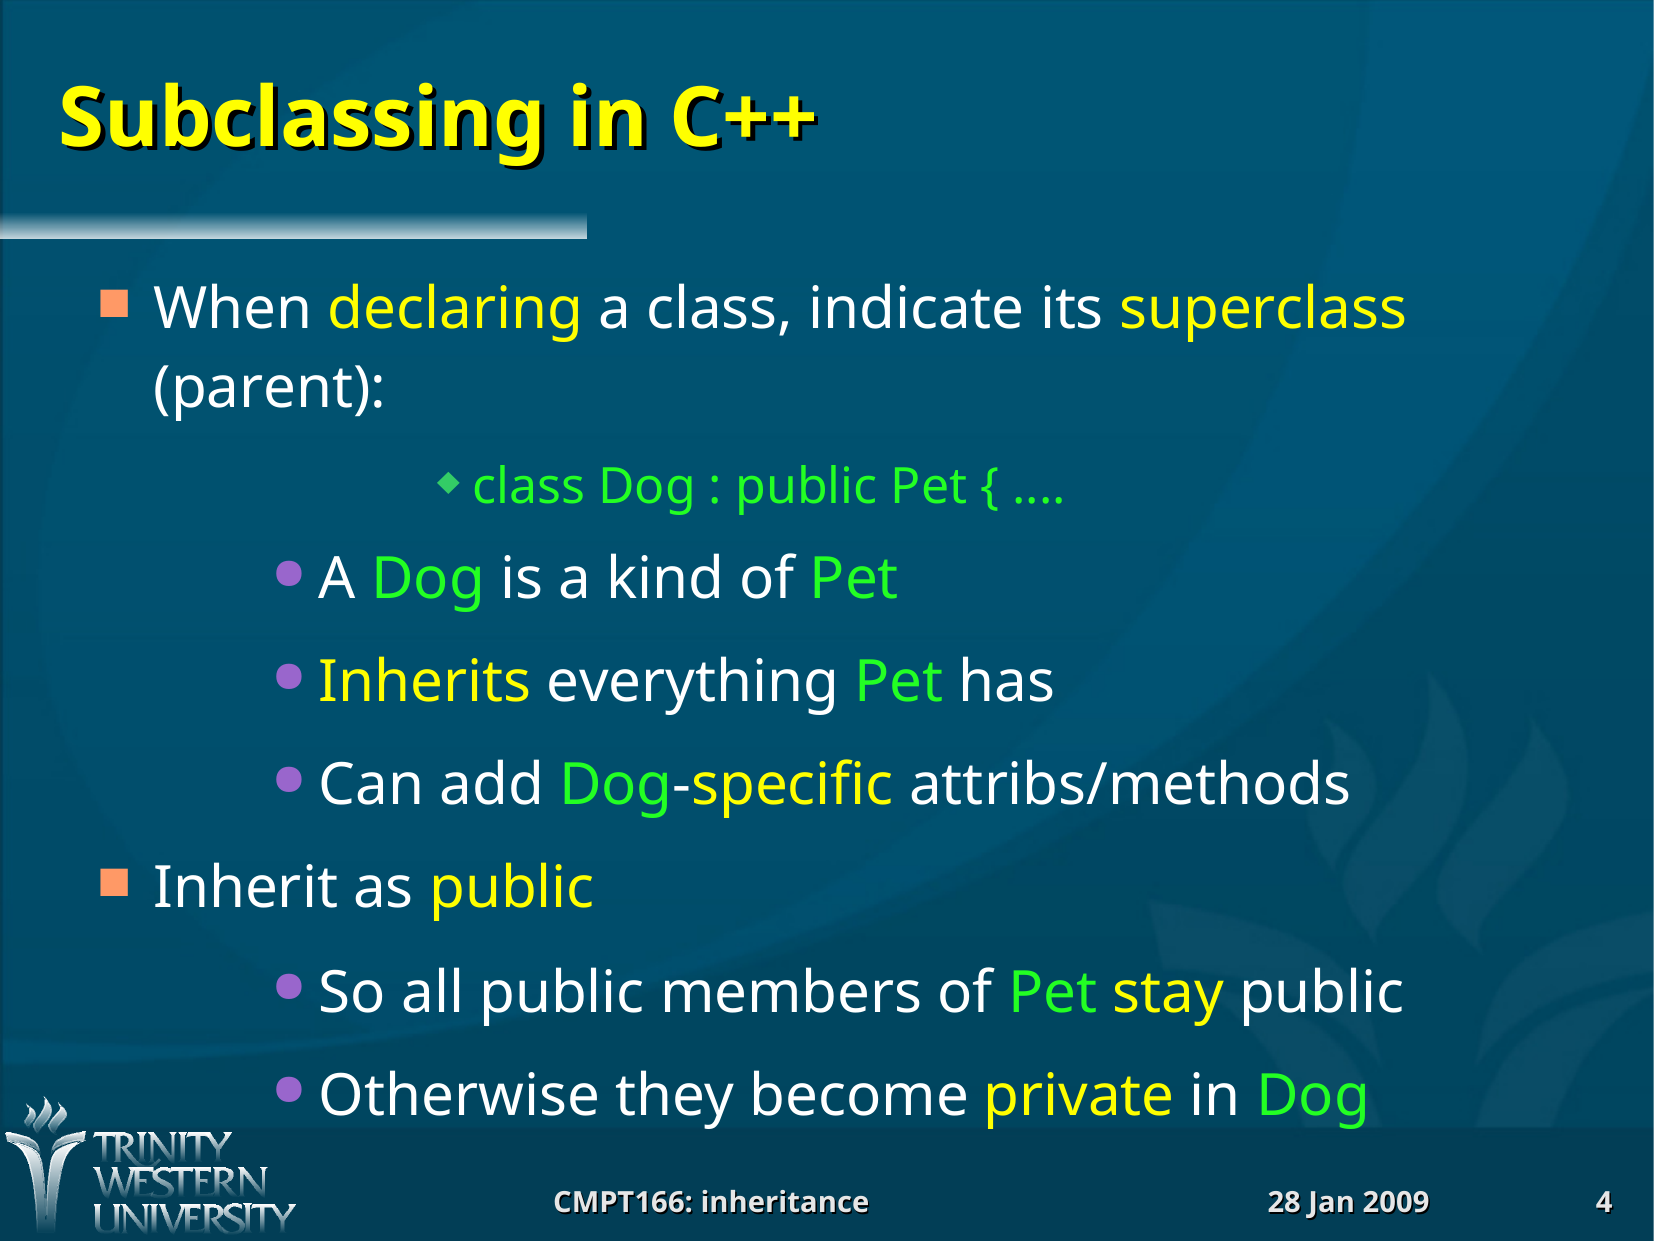

# Subclassing in C++
When declaring a class, indicate its superclass (parent):
class Dog : public Pet { ....
A Dog is a kind of Pet
Inherits everything Pet has
Can add Dog-specific attribs/methods
Inherit as public
So all public members of Pet stay public
Otherwise they become private in Dog
CMPT166: inheritance
28 Jan 2009
4